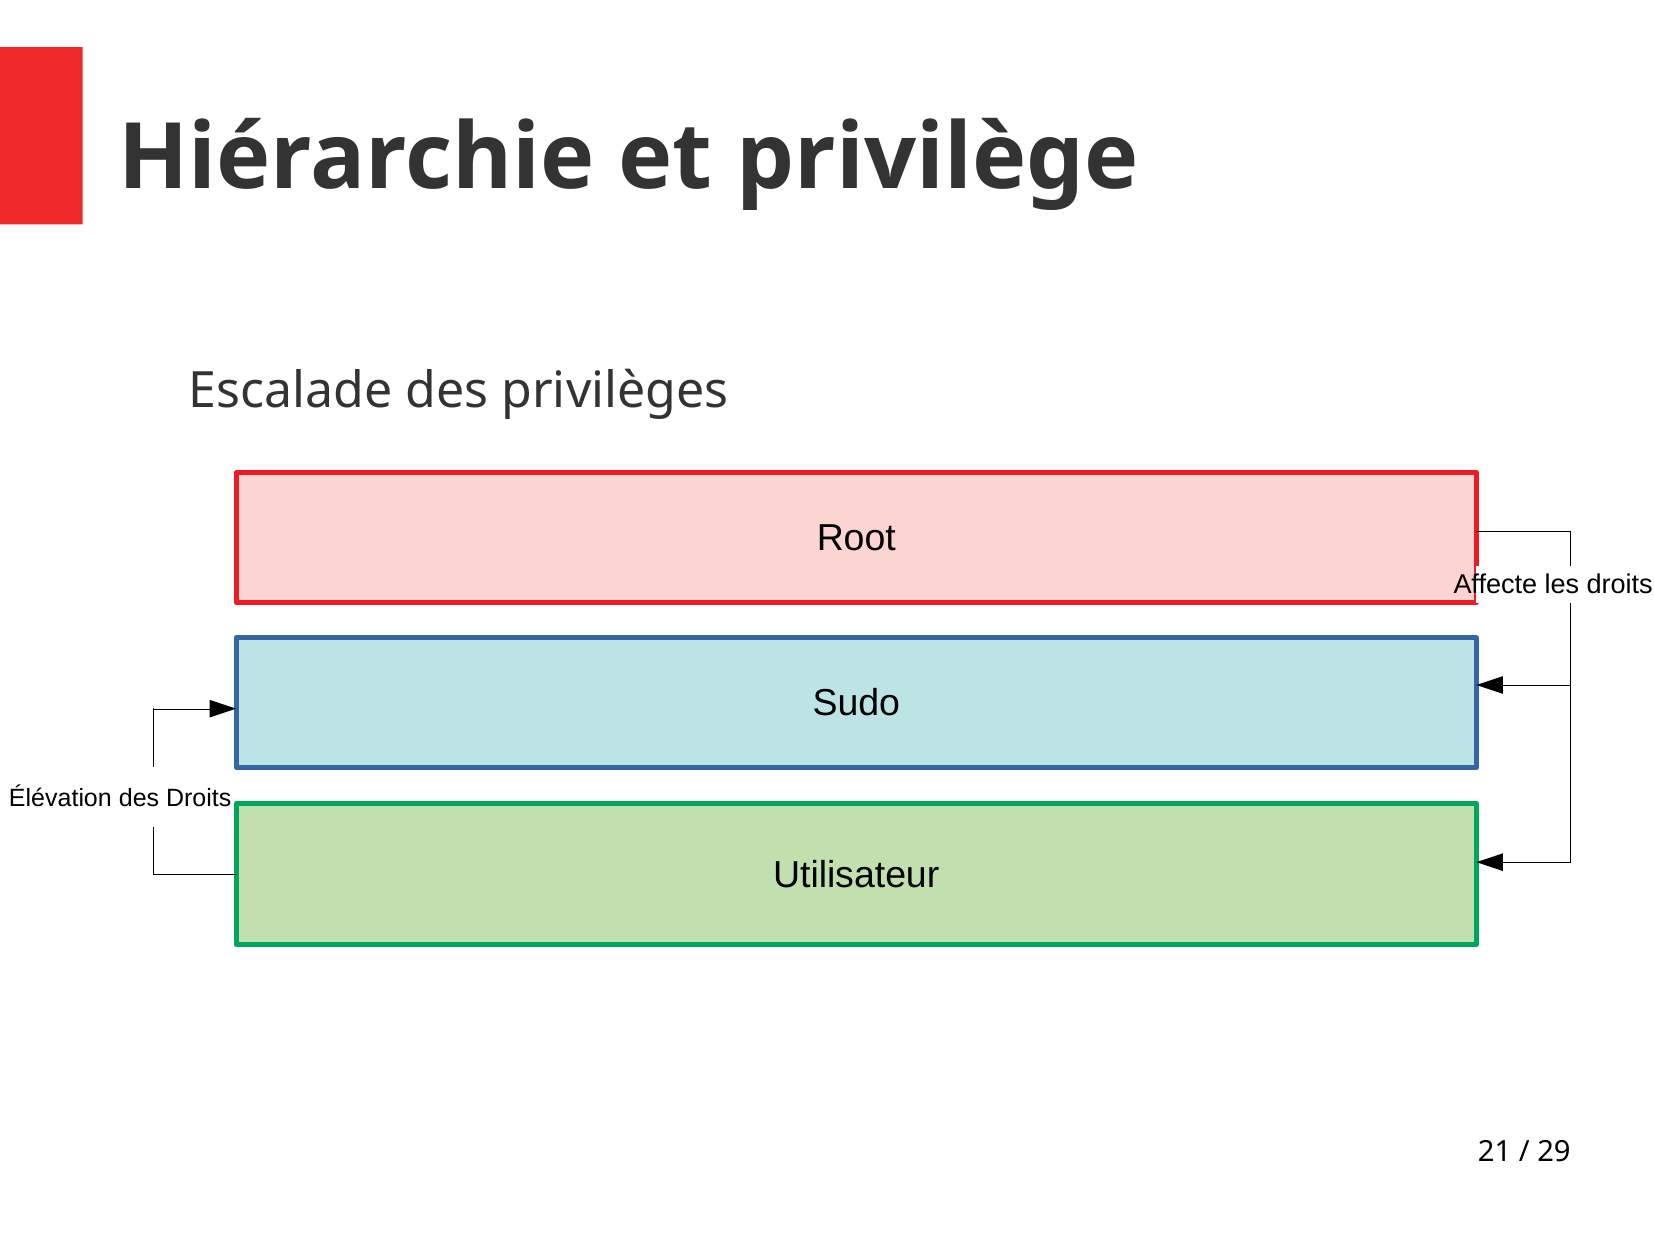

# Hiérarchie et privilège
Escalade des privilèges
Root
Affecte les droits
Sudo
Élévation des Droits
Utilisateur
21